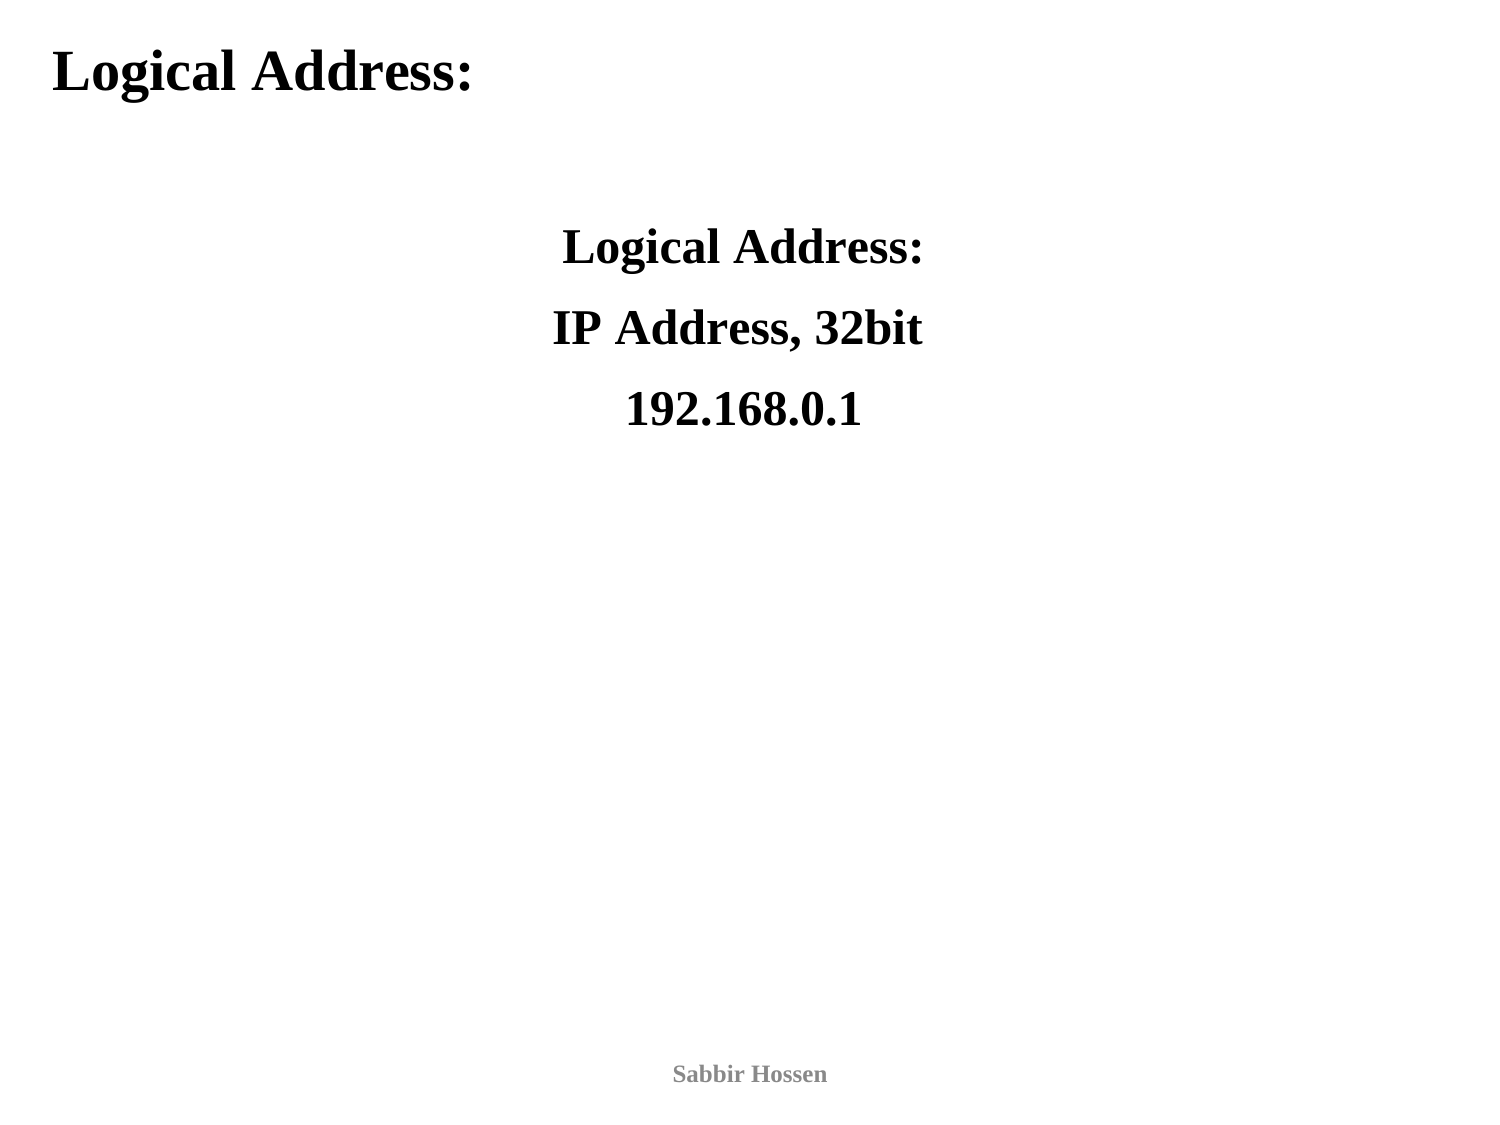

# Logical Address:
Logical Address:
IP Address, 32bit
192.168.0.1
Sabbir Hossen